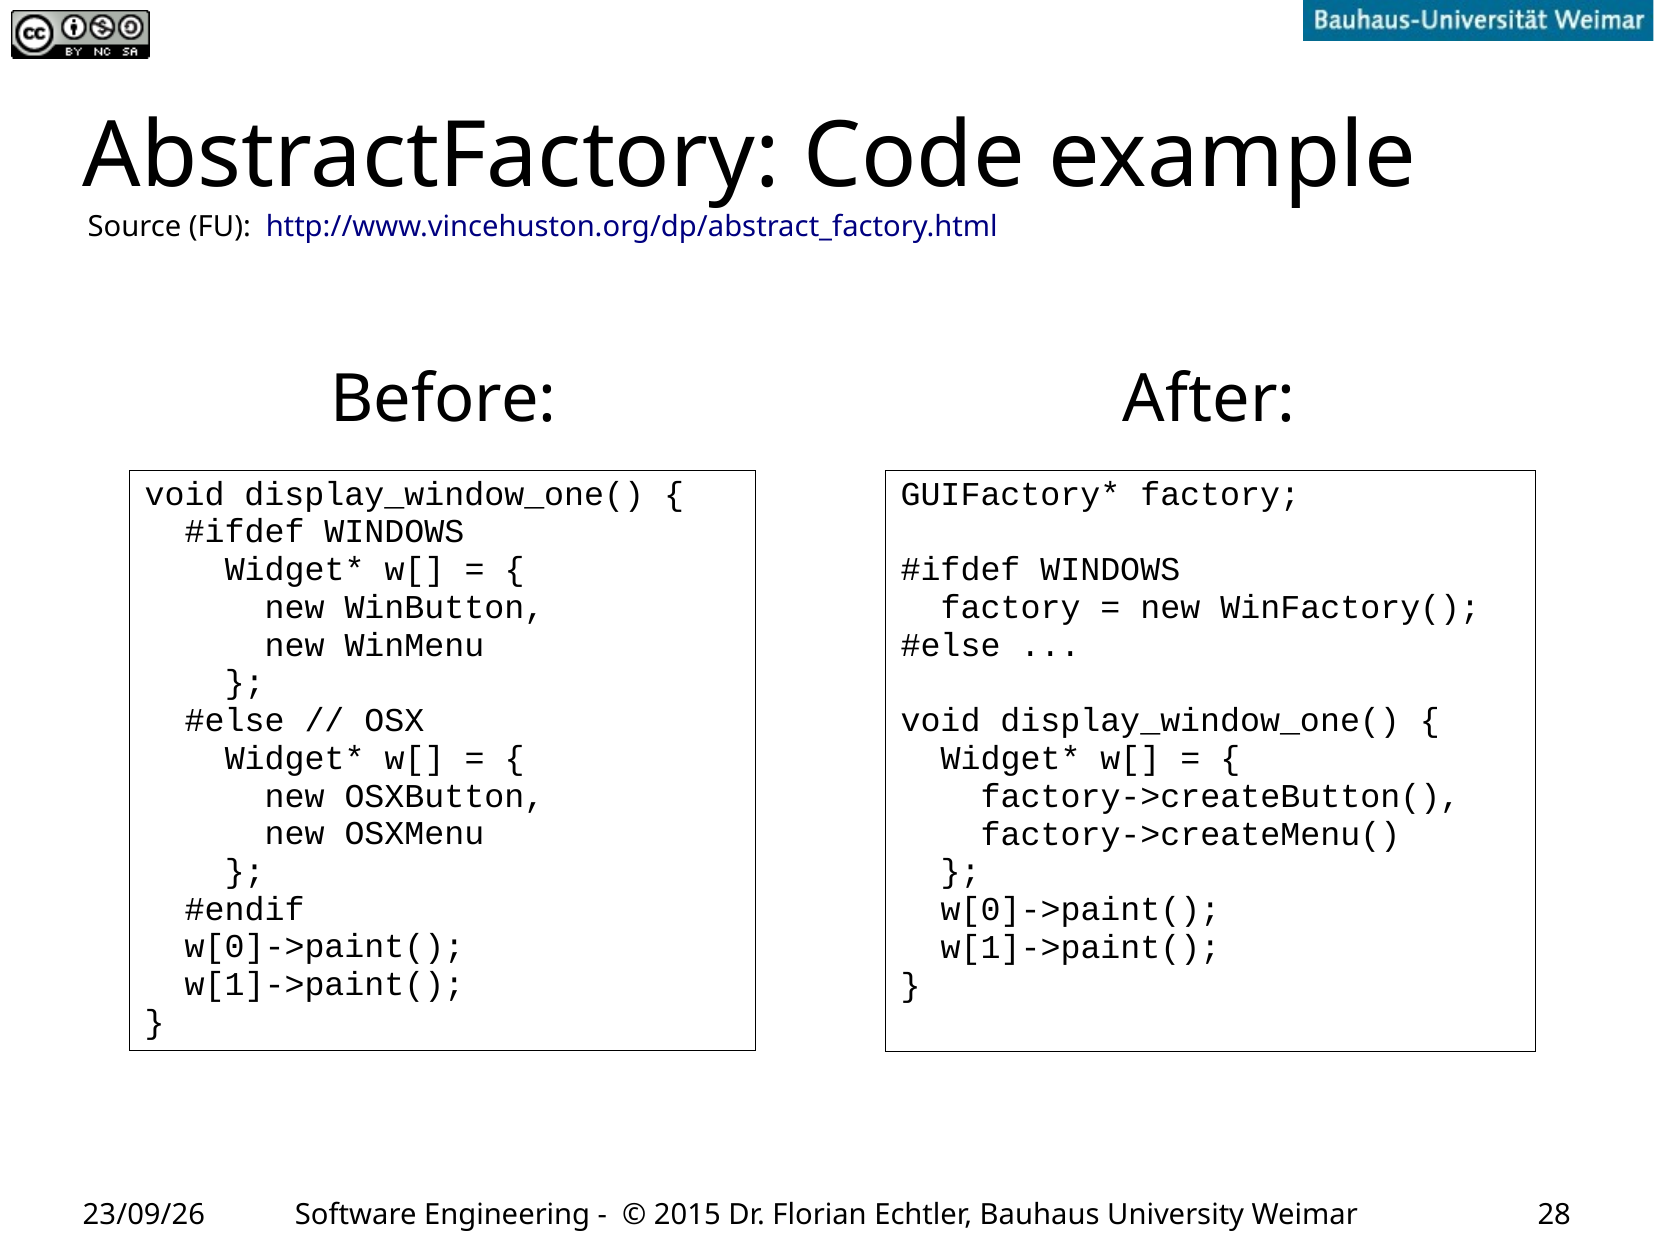

# AbstractFactory: Code example
Source (FU): http://www.vincehuston.org/dp/abstract_factory.html
Before:
After:
void display_window_one() {
 #ifdef WINDOWS
 Widget* w[] = {
 new WinButton,
 new WinMenu
 };
 #else // OSX
 Widget* w[] = {
 new OSXButton,
 new OSXMenu
 };
 #endif
 w[0]->paint();
 w[1]->paint();
}
GUIFactory* factory;
#ifdef WINDOWS
 factory = new WinFactory();
#else ...
void display_window_one() {
 Widget* w[] = {
 factory->createButton(),
 factory->createMenu()
 };
 w[0]->paint();
 w[1]->paint();
}
Software Engineering - © 2015 Dr. Florian Echtler, Bauhaus University Weimar
28